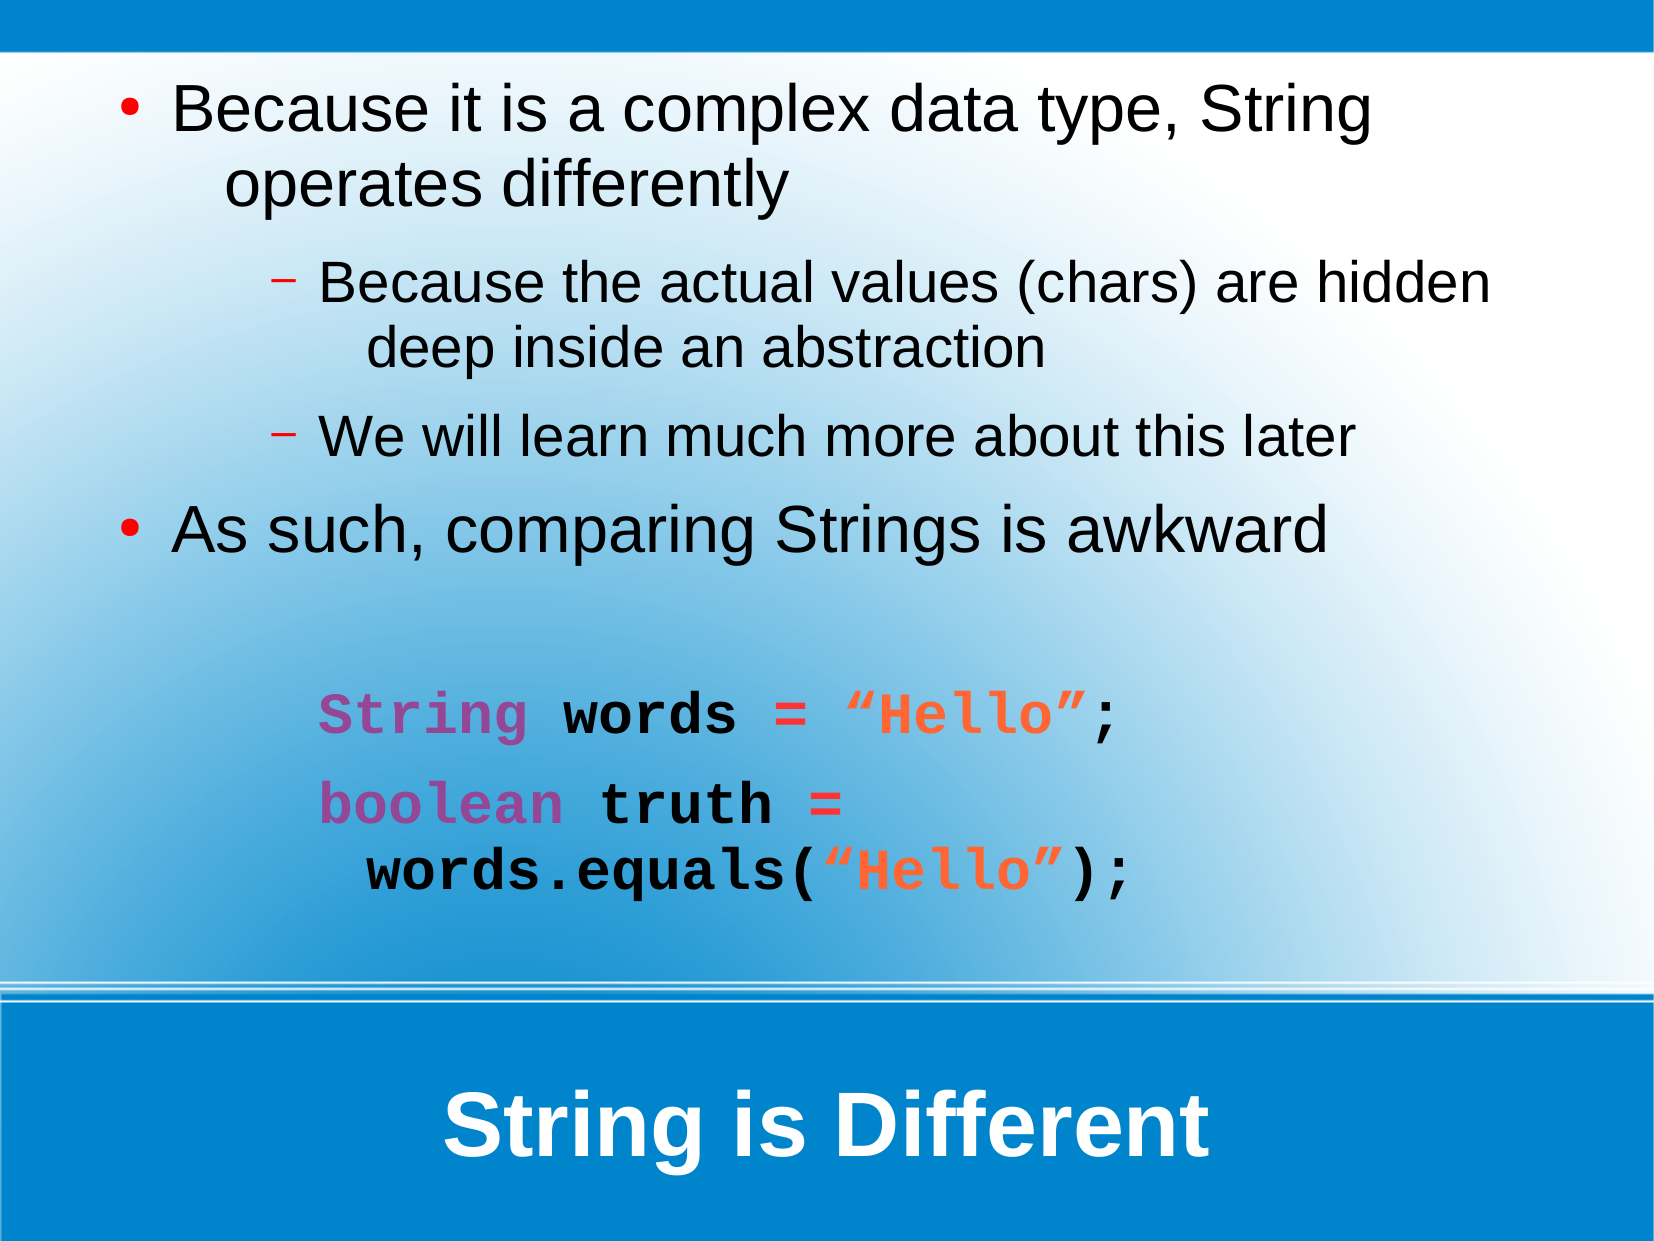

Because it is a complex data type, String operates differently
Because the actual values (chars) are hidden deep inside an abstraction
We will learn much more about this later
As such, comparing Strings is awkward
String words = “Hello”;
boolean truth = words.equals(“Hello”);
# String is Different